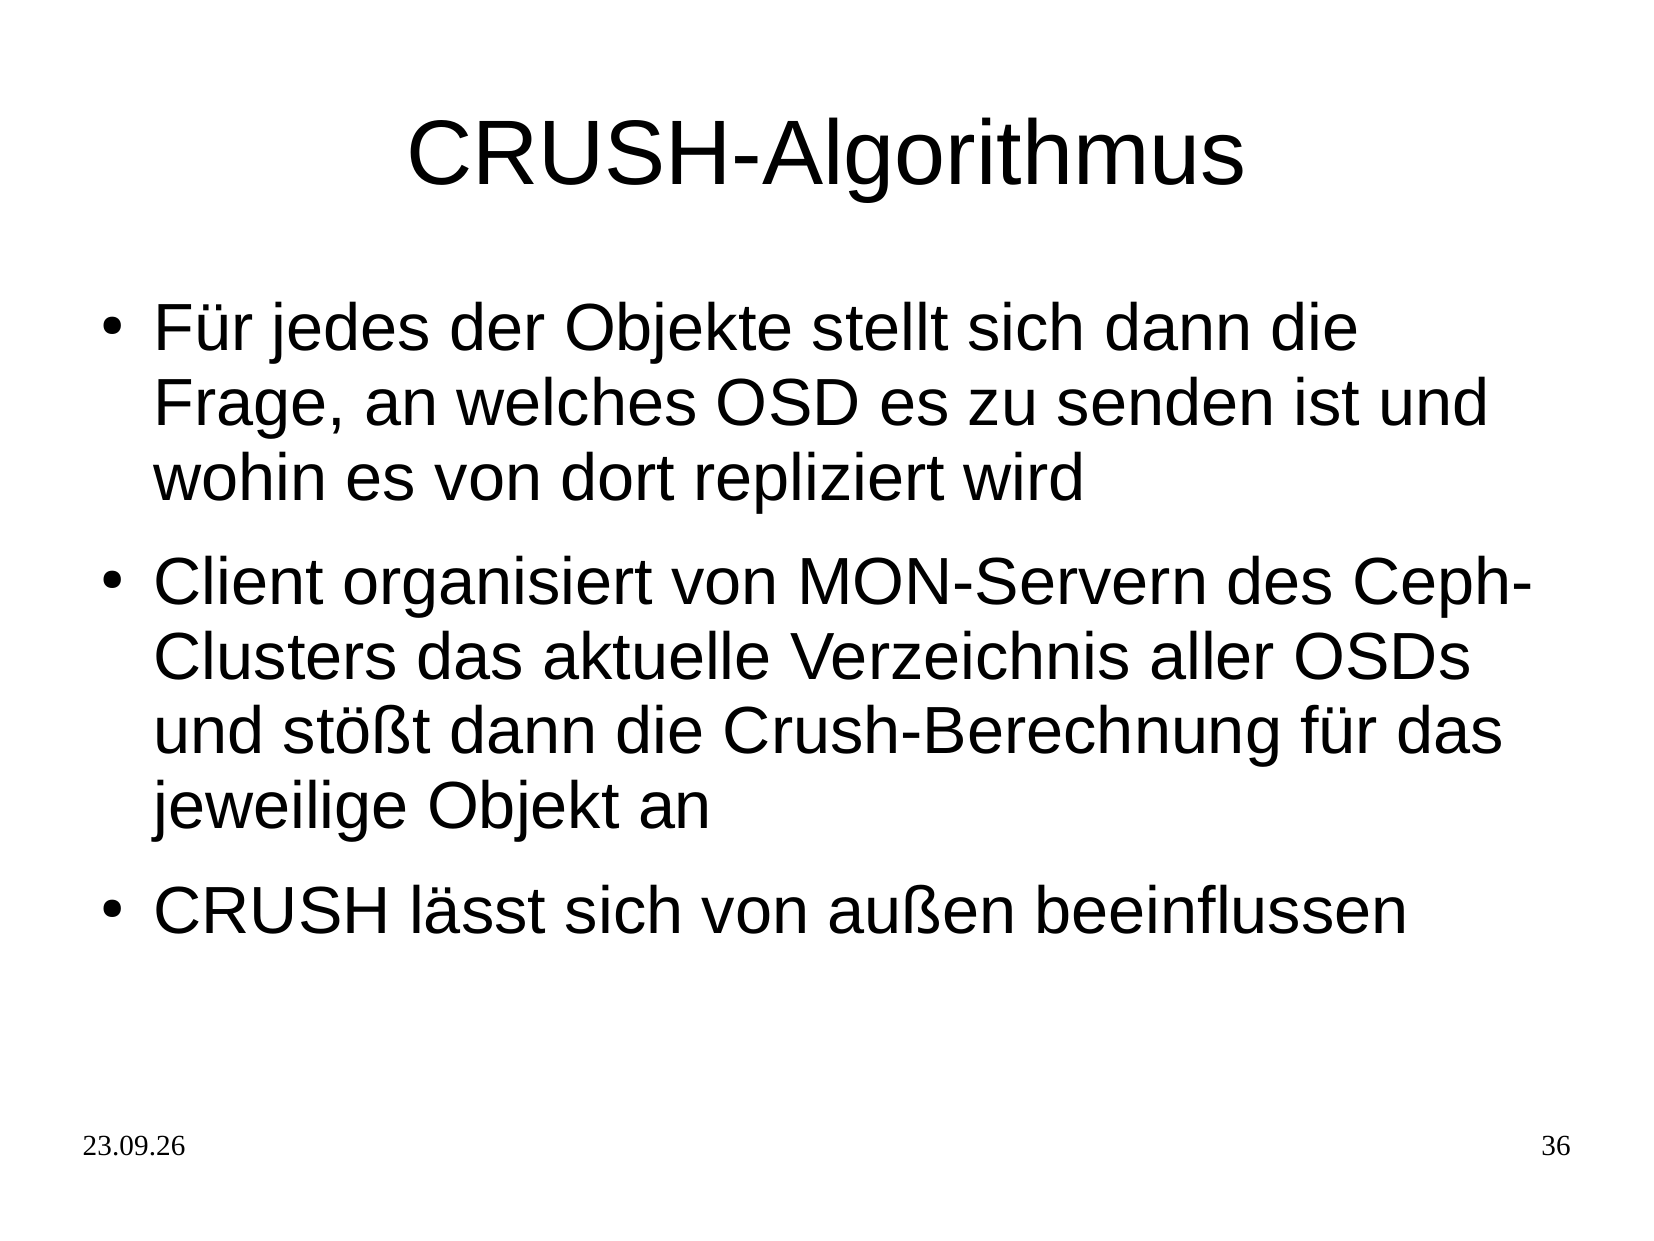

# CRUSH-Algorithmus
Für jedes der Objekte stellt sich dann die Frage, an welches OSD es zu senden ist und wohin es von dort repliziert wird
Client organisiert von MON-Servern des Ceph-Clusters das aktuelle Verzeichnis aller OSDs und stößt dann die Crush-Berechnung für das jeweilige Objekt an
CRUSH lässt sich von außen beeinflussen
36